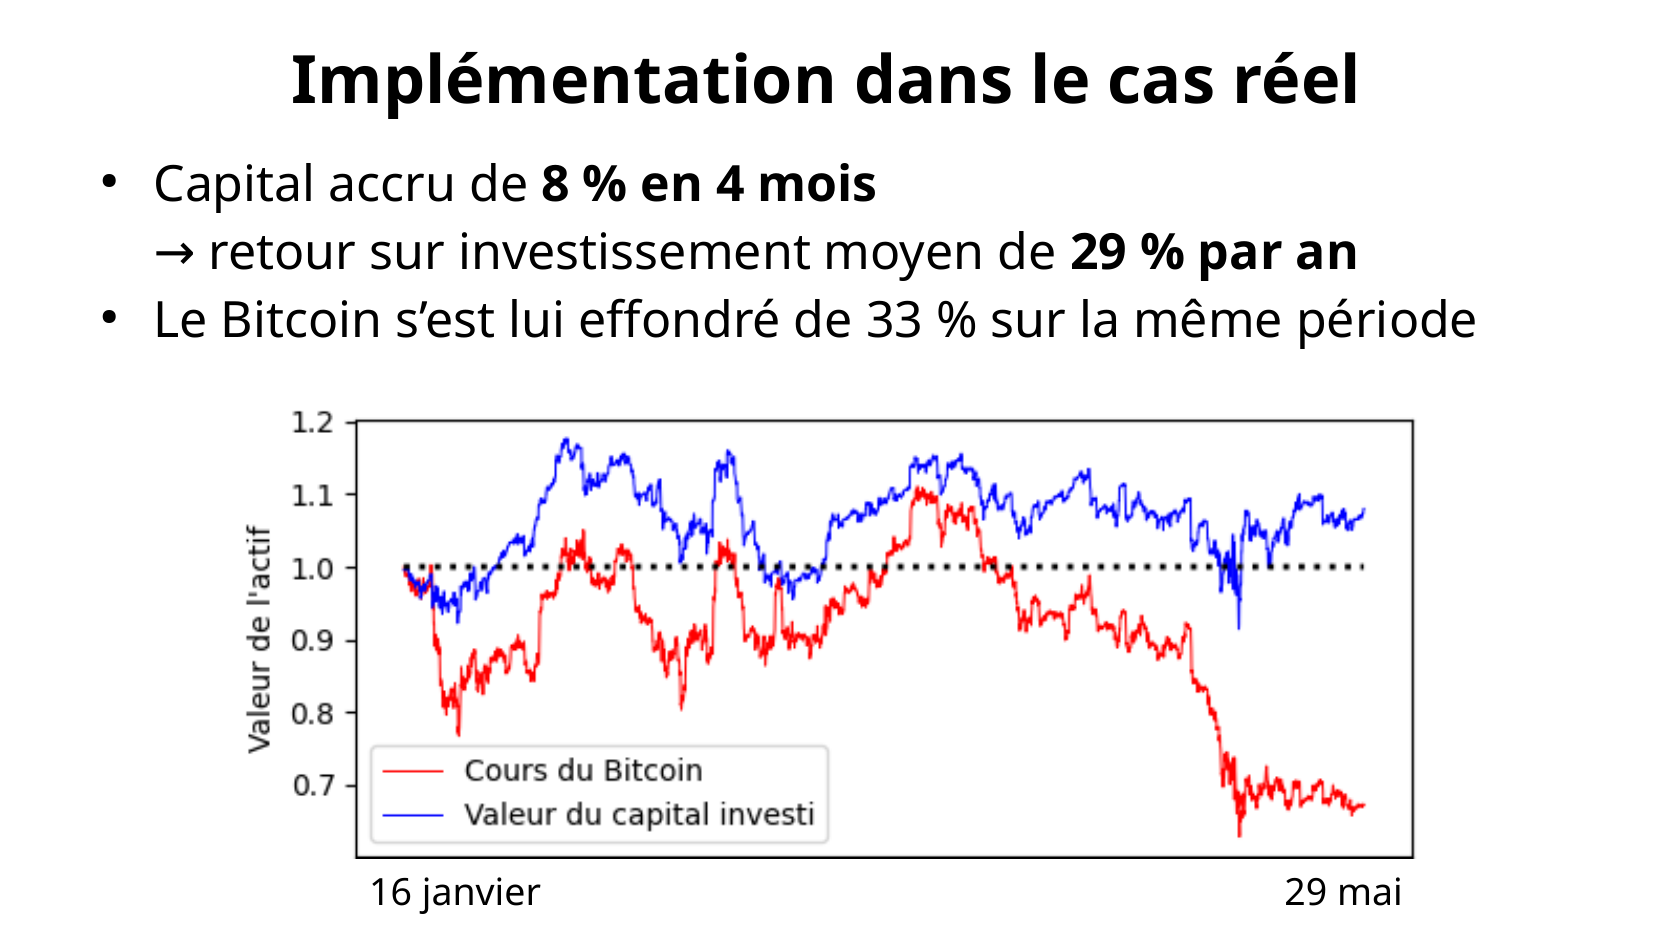

# Implémentation dans le cas réel
Capital accru de 8 % en 4 mois
→ retour sur investissement moyen de 29 % par an
Le Bitcoin s’est lui effondré de 33 % sur la même période
16 janvier
29 mai